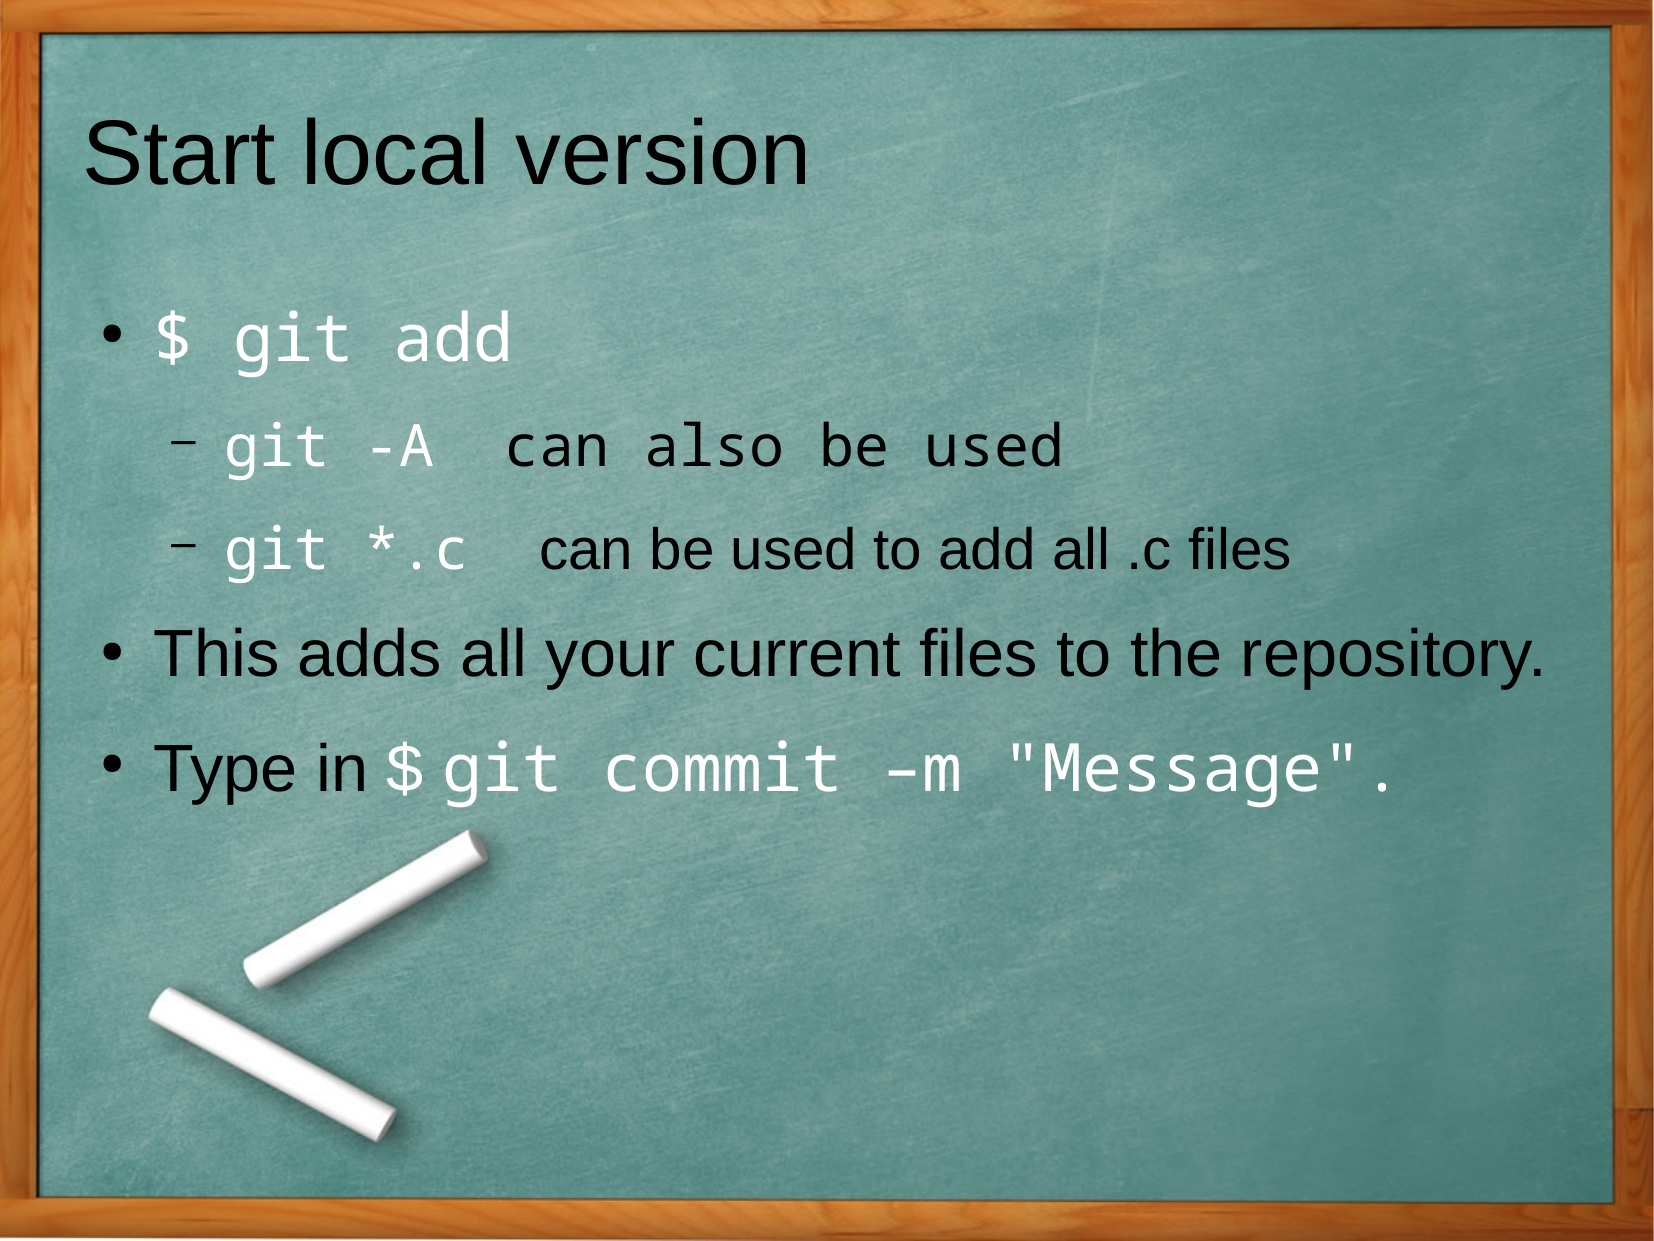

# Start local version
$ git add
git -A can also be used
git *.c can be used to add all .c files
This adds all your current files to the repository.
Type in $ git commit –m "Message".